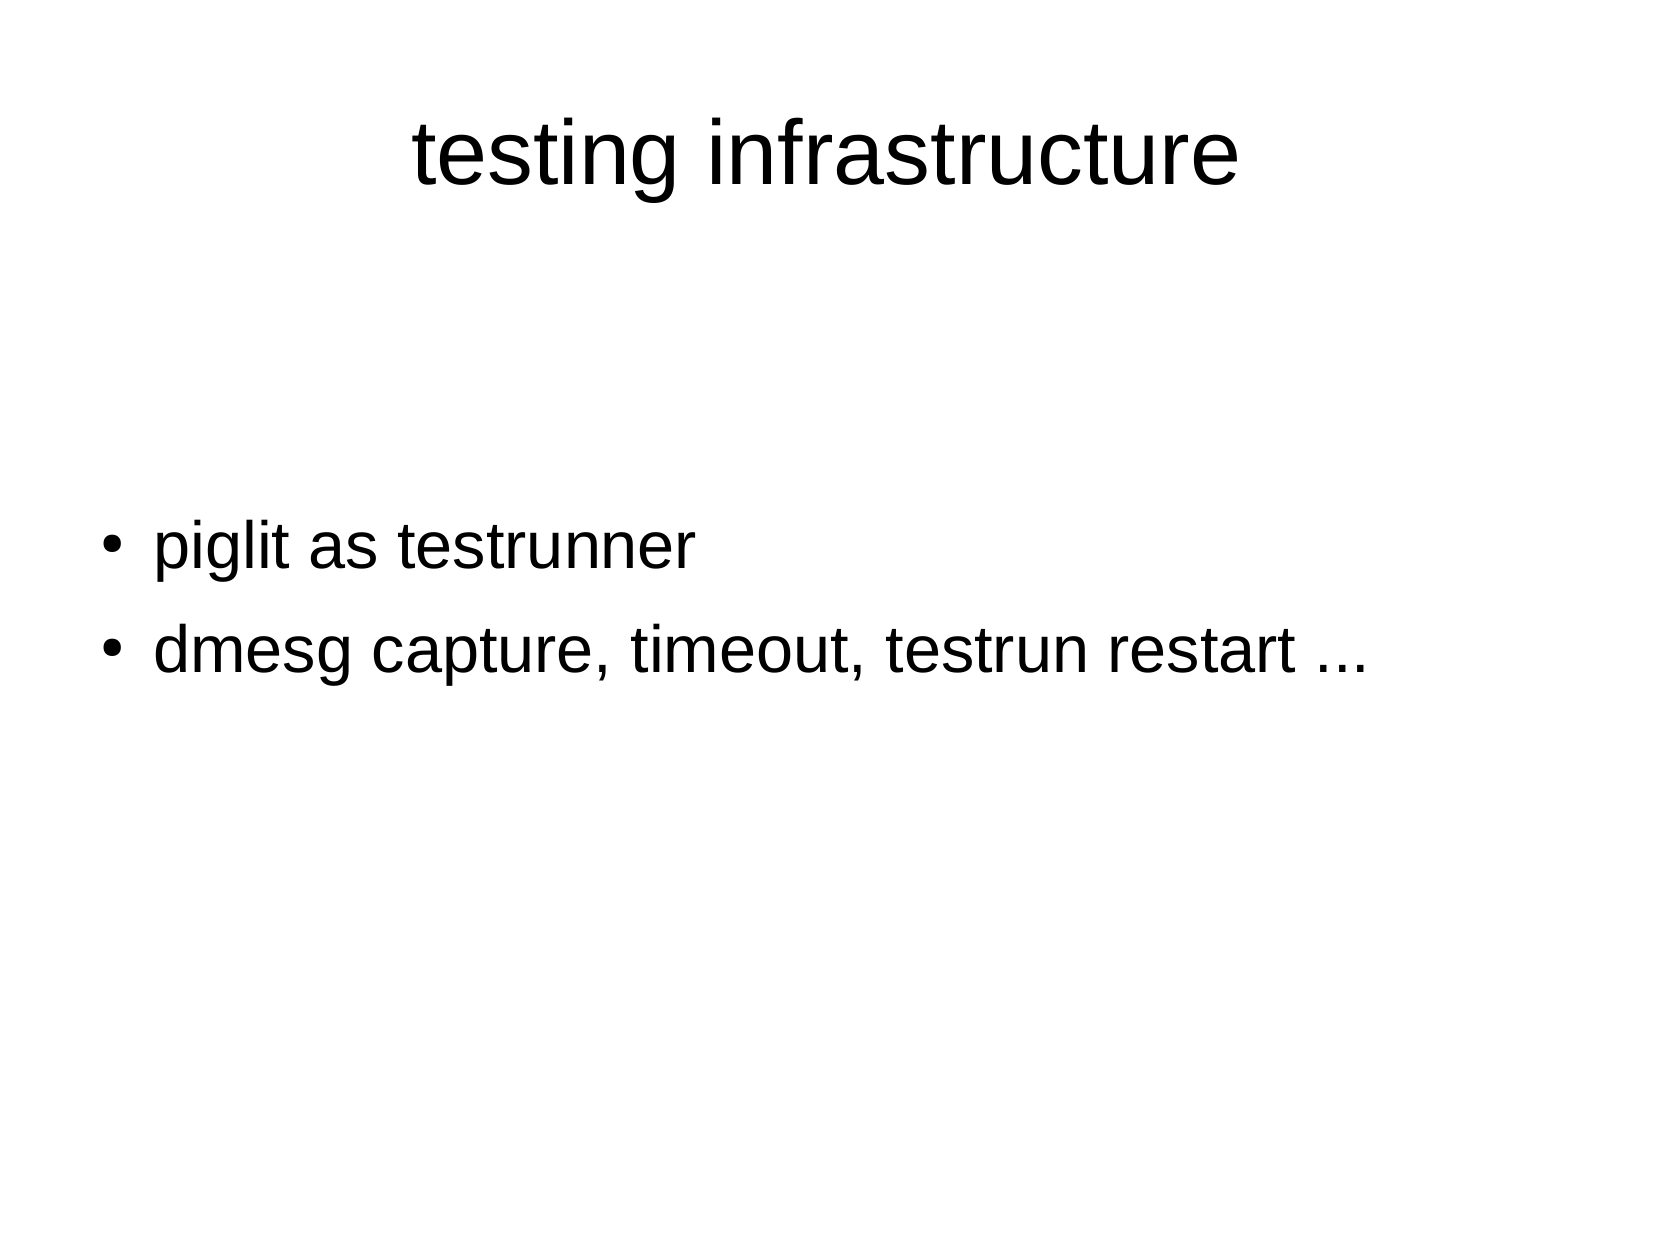

# testing infrastructure
piglit as testrunner
dmesg capture, timeout, testrun restart ...